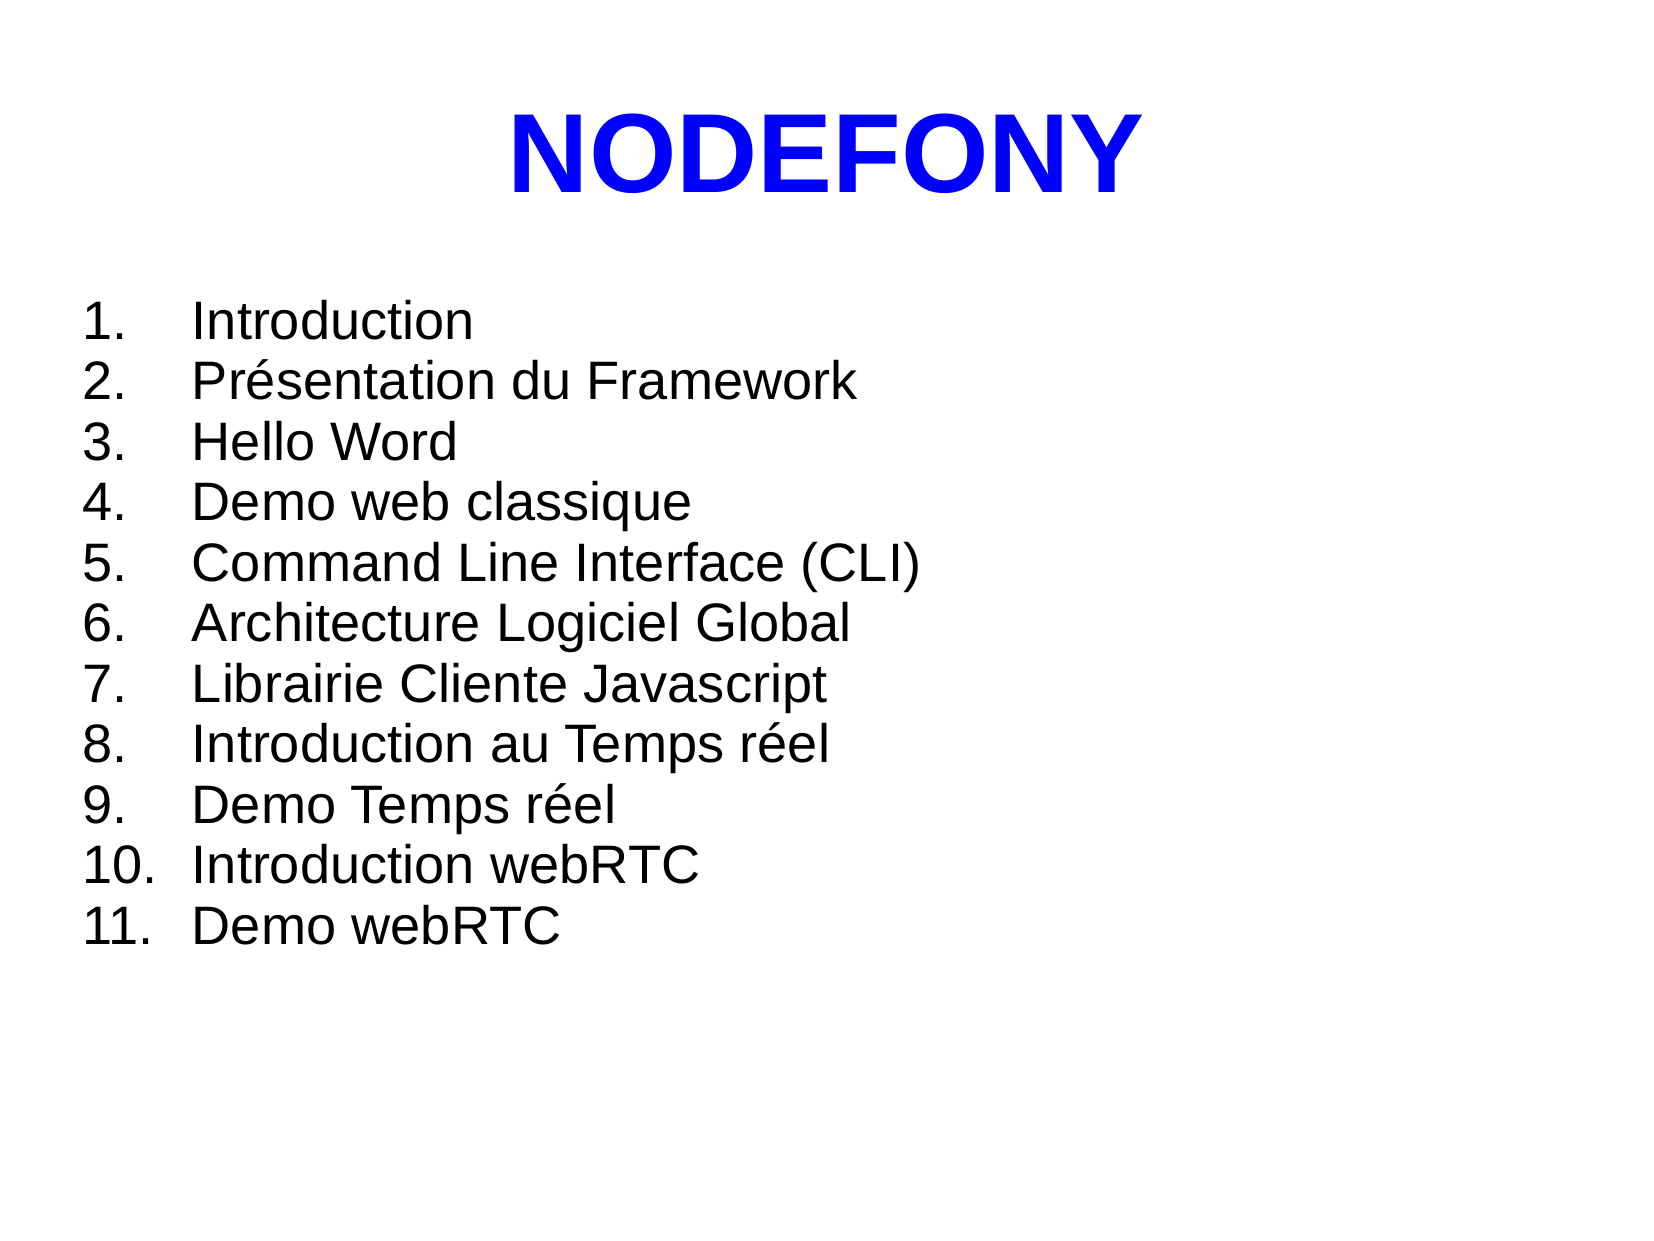

# NODEFONY
 	Introduction
 	Présentation du Framework
 	Hello Word
 	Demo web classique
 	Command Line Interface (CLI)
 	Architecture Logiciel Global
	Librairie Cliente Javascript
 	Introduction au Temps réel
 	Demo Temps réel
 	Introduction webRTC
 	Demo webRTC